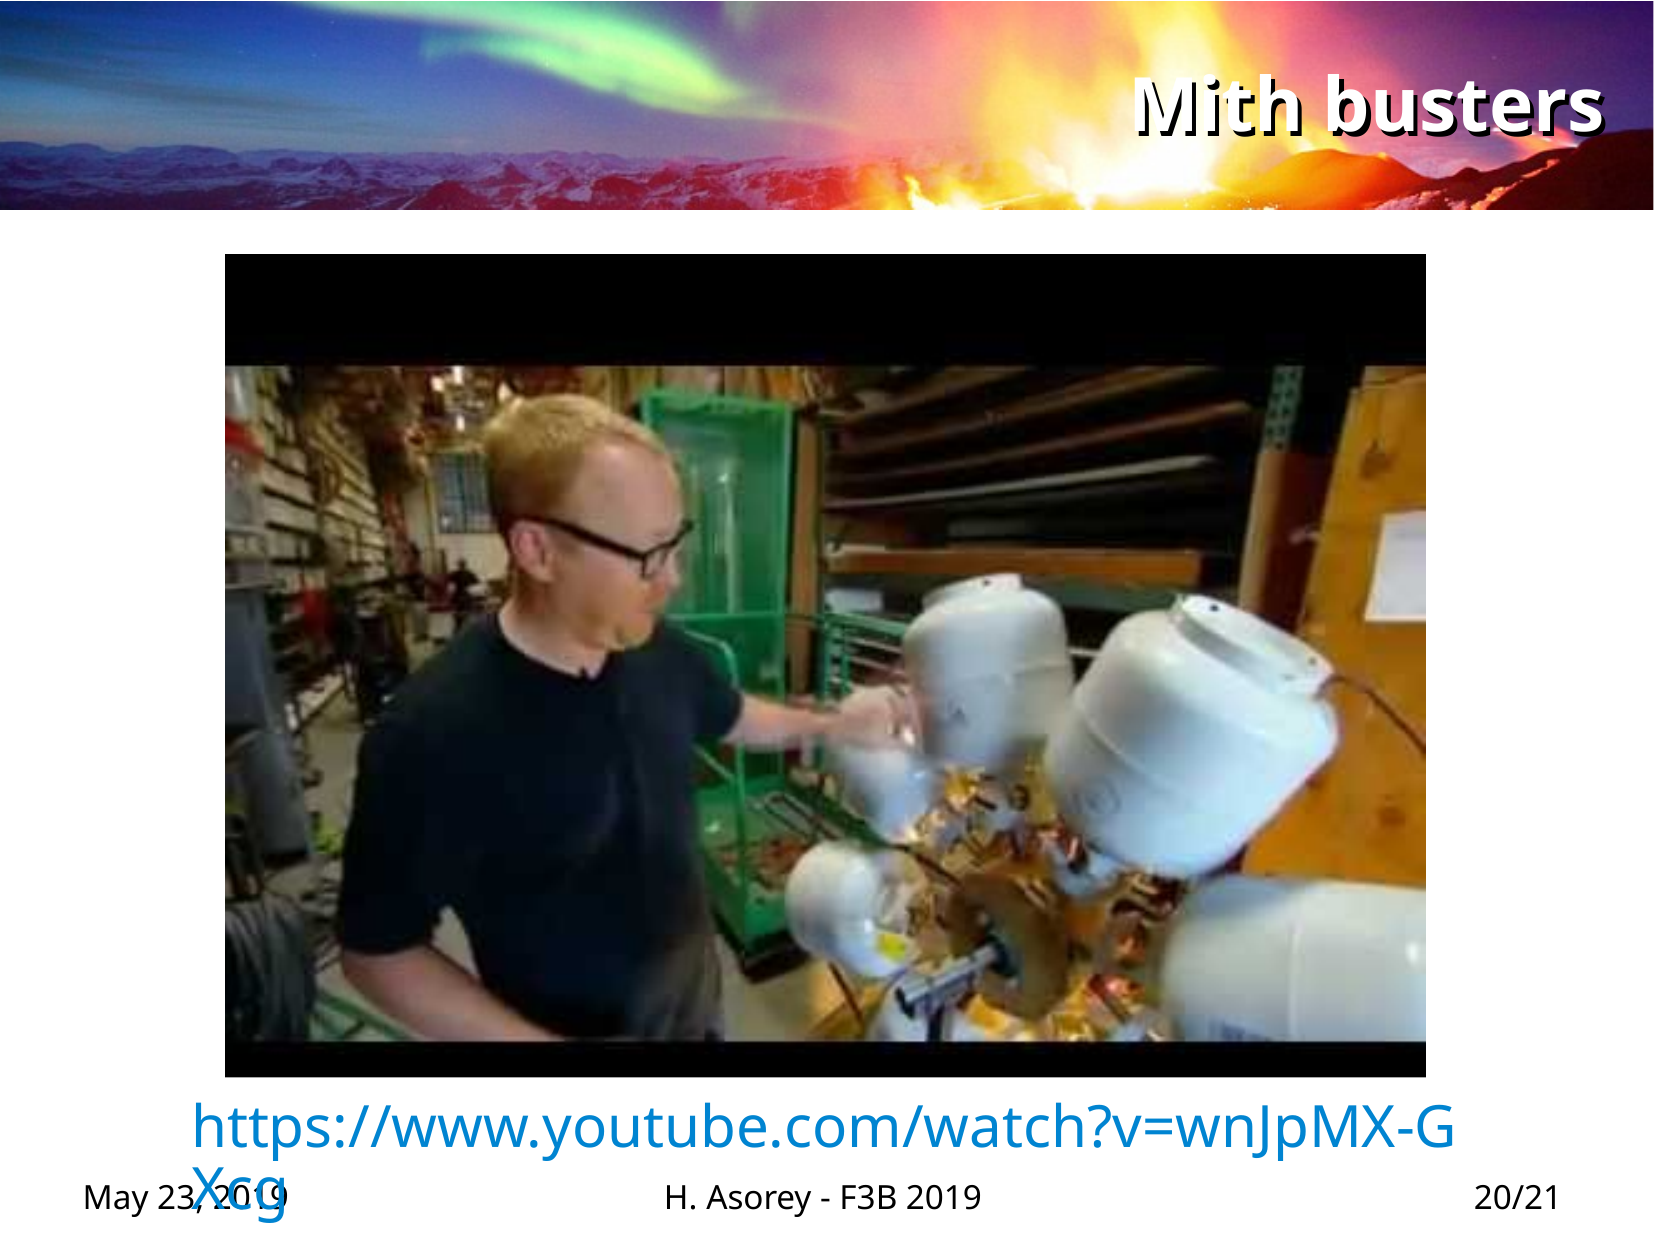

# Mith busters
https://www.youtube.com/watch?v=wnJpMX-GXcg
May 23, 2019
H. Asorey - F3B 2019
20